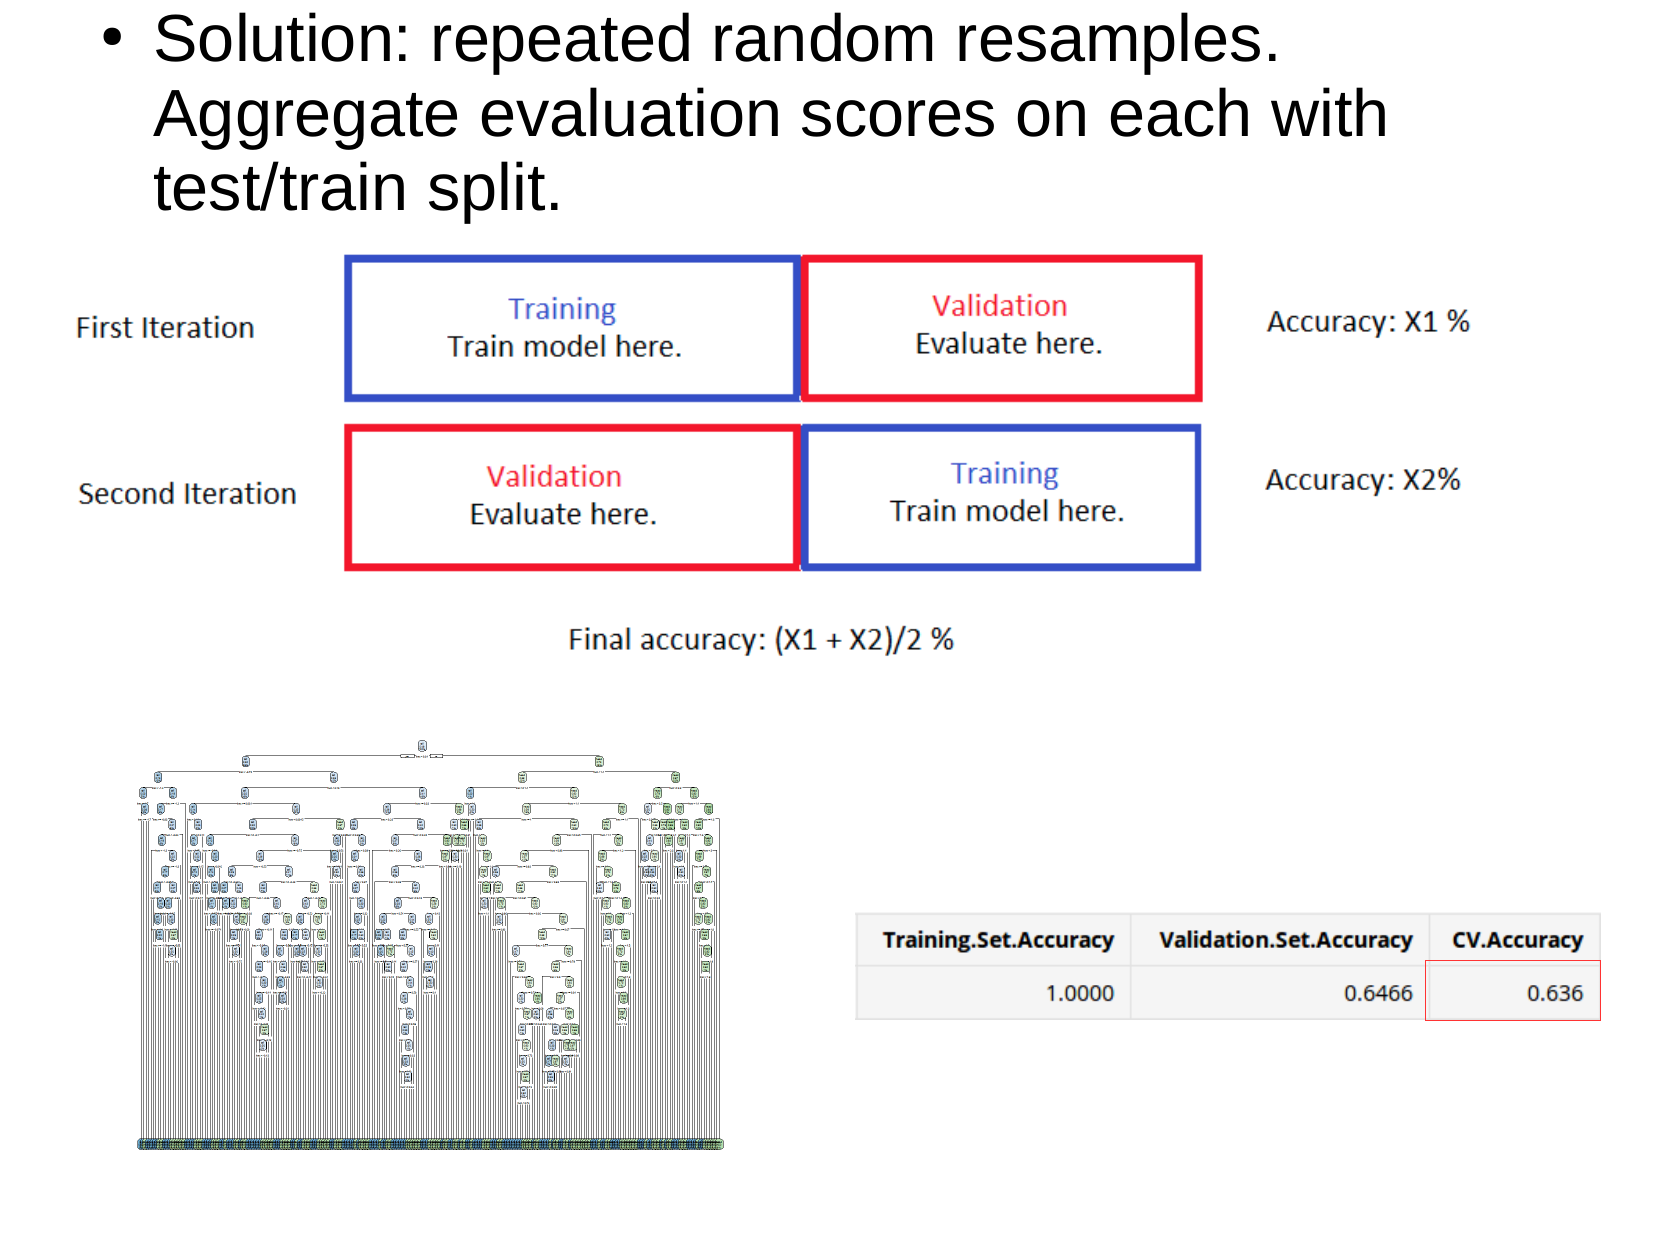

# Solution: repeated random resamples. Aggregate evaluation scores on each with test/train split.